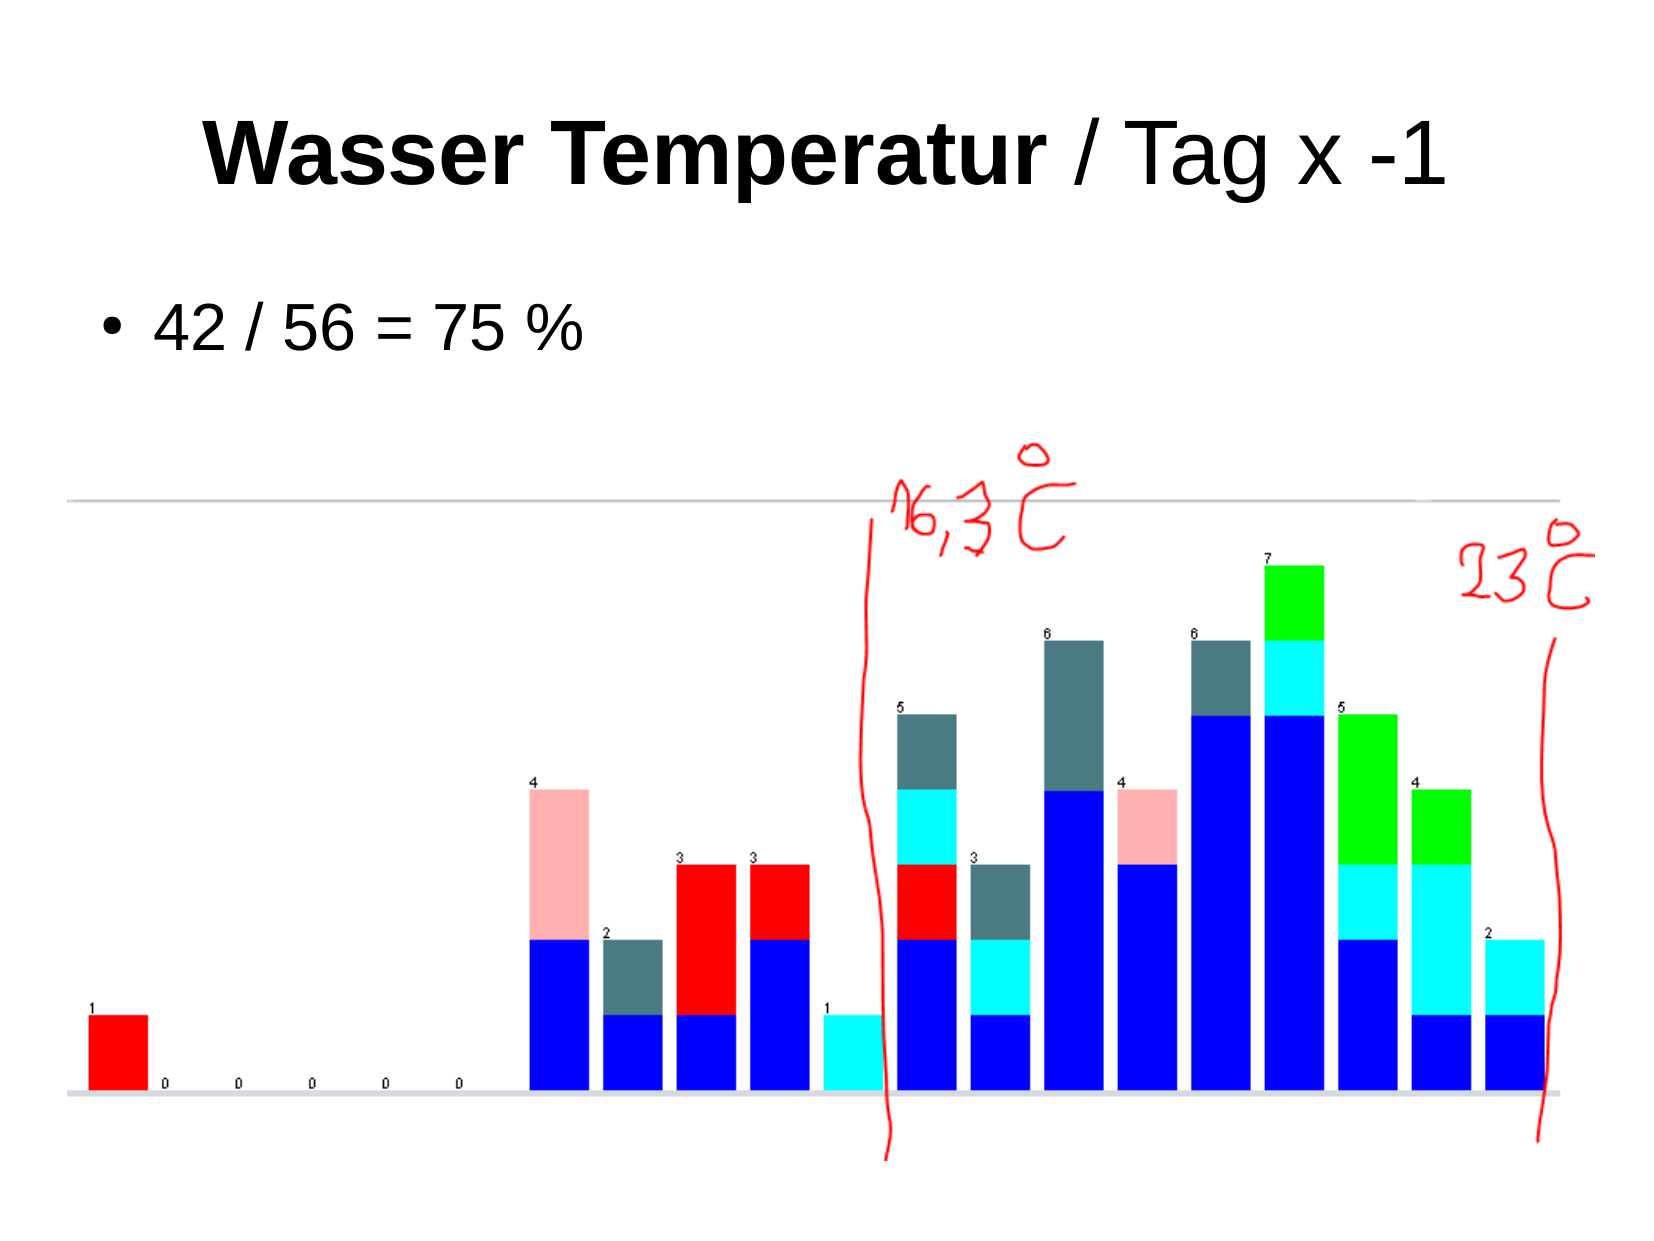

# Wasser Temperatur / Tag x -1
42 / 56 = 75 %